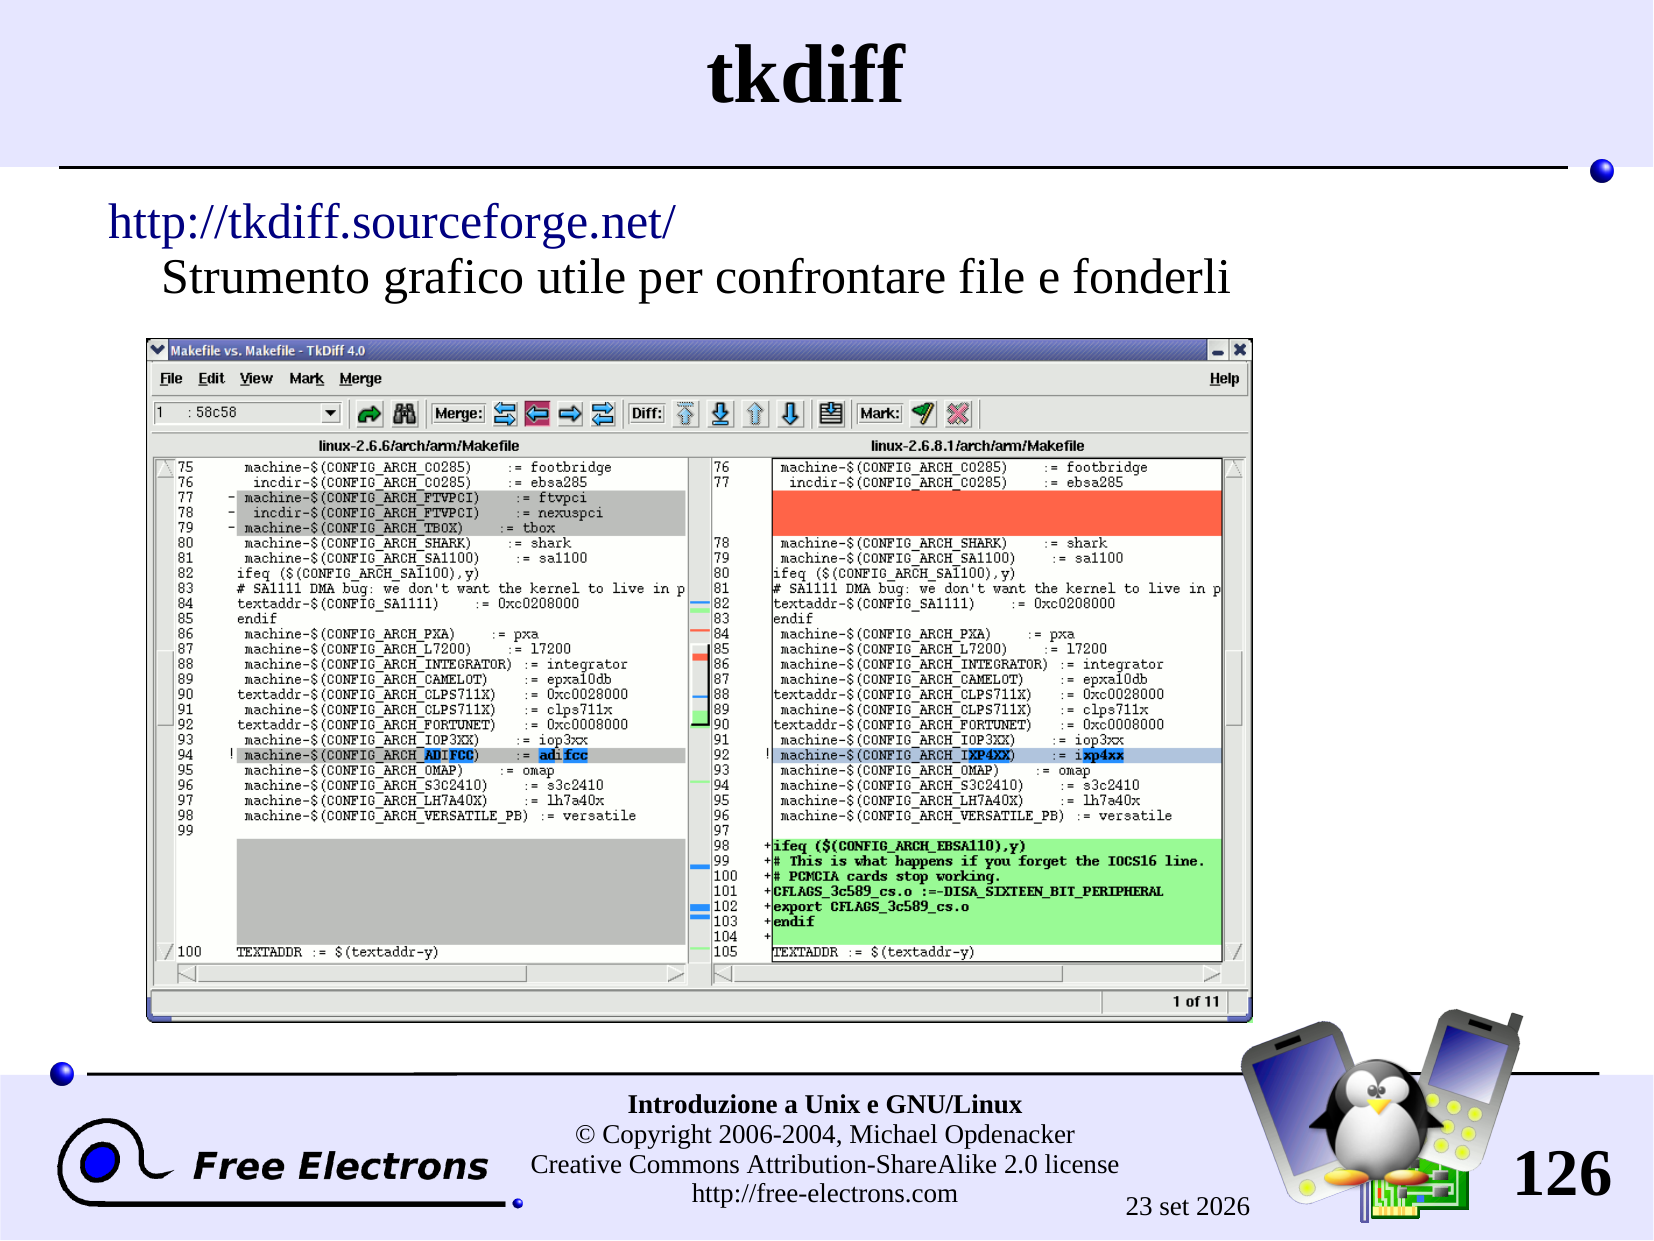

# tkdiff
http://tkdiff.sourceforge.net/
Strumento grafico utile per confrontare file e fonderli